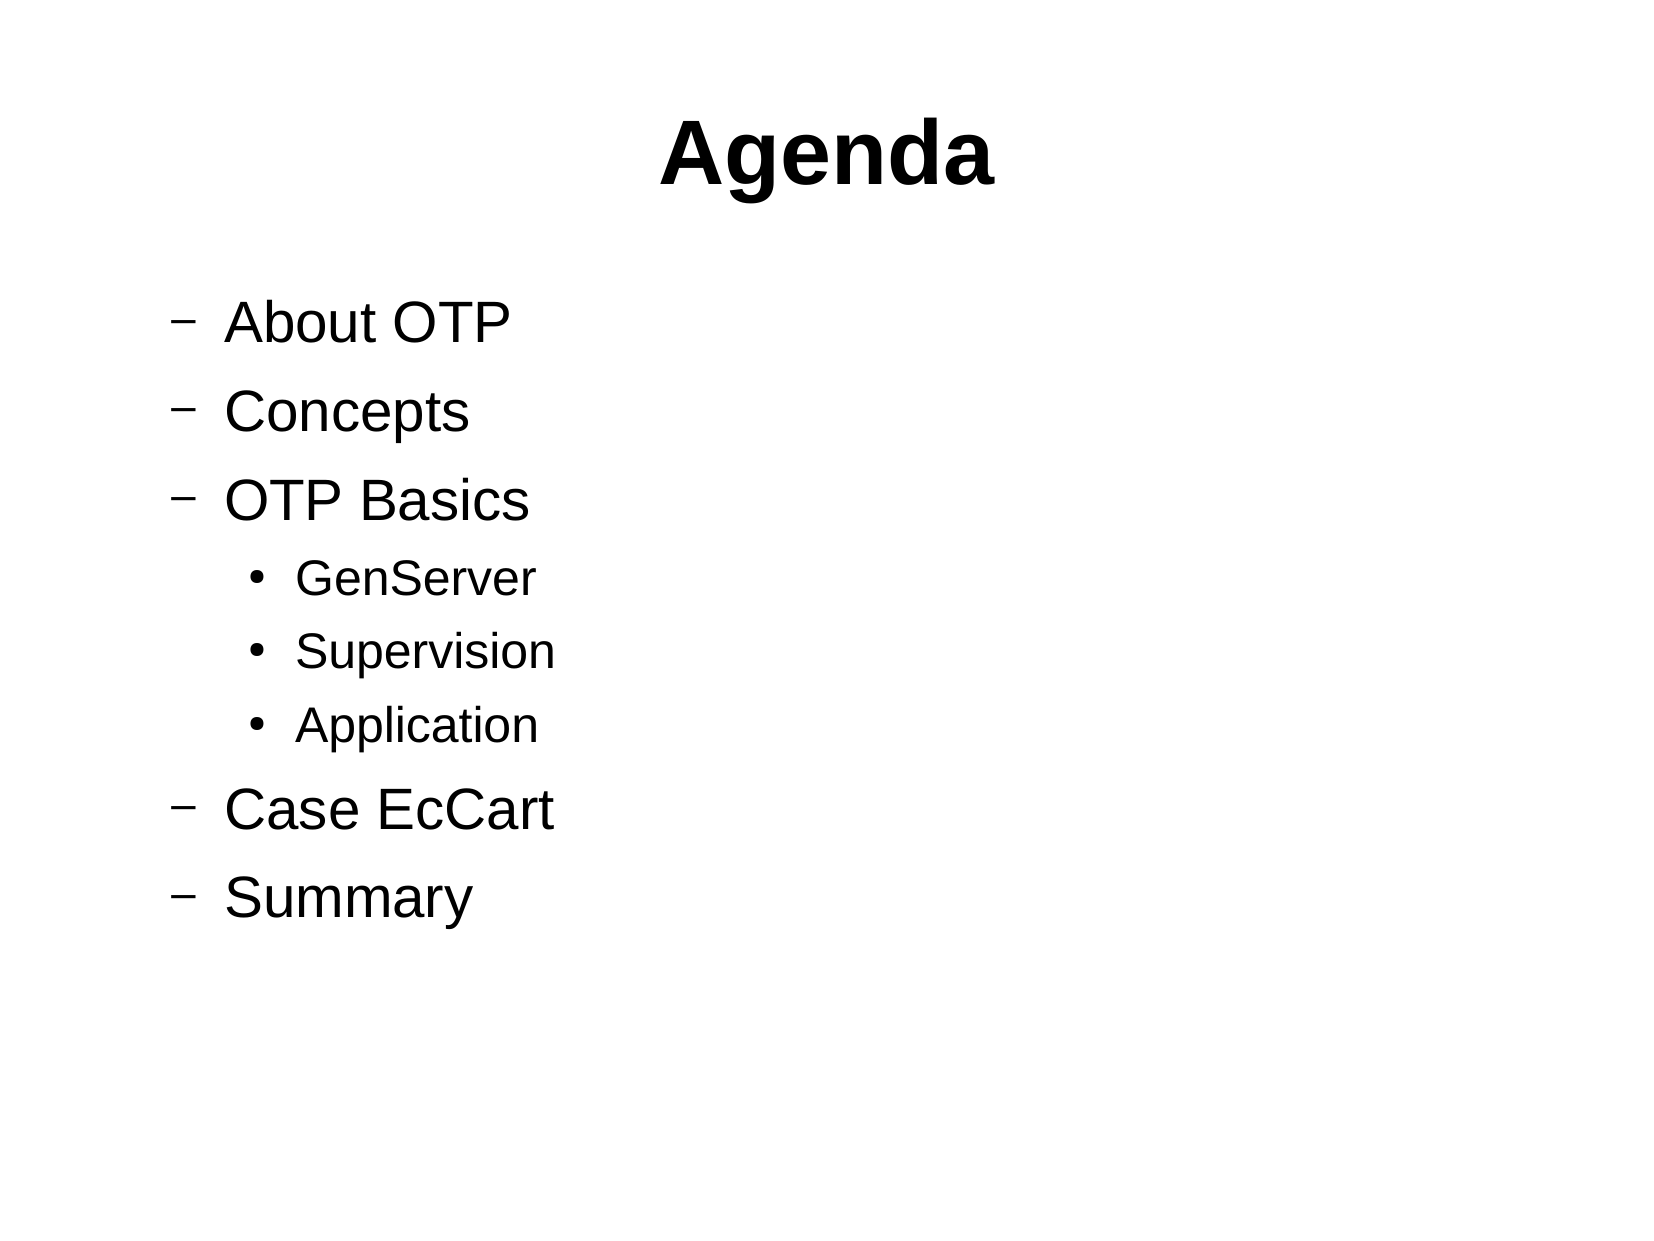

# Agenda
About OTP
Concepts
OTP Basics
GenServer
Supervision
Application
Case EcCart
Summary